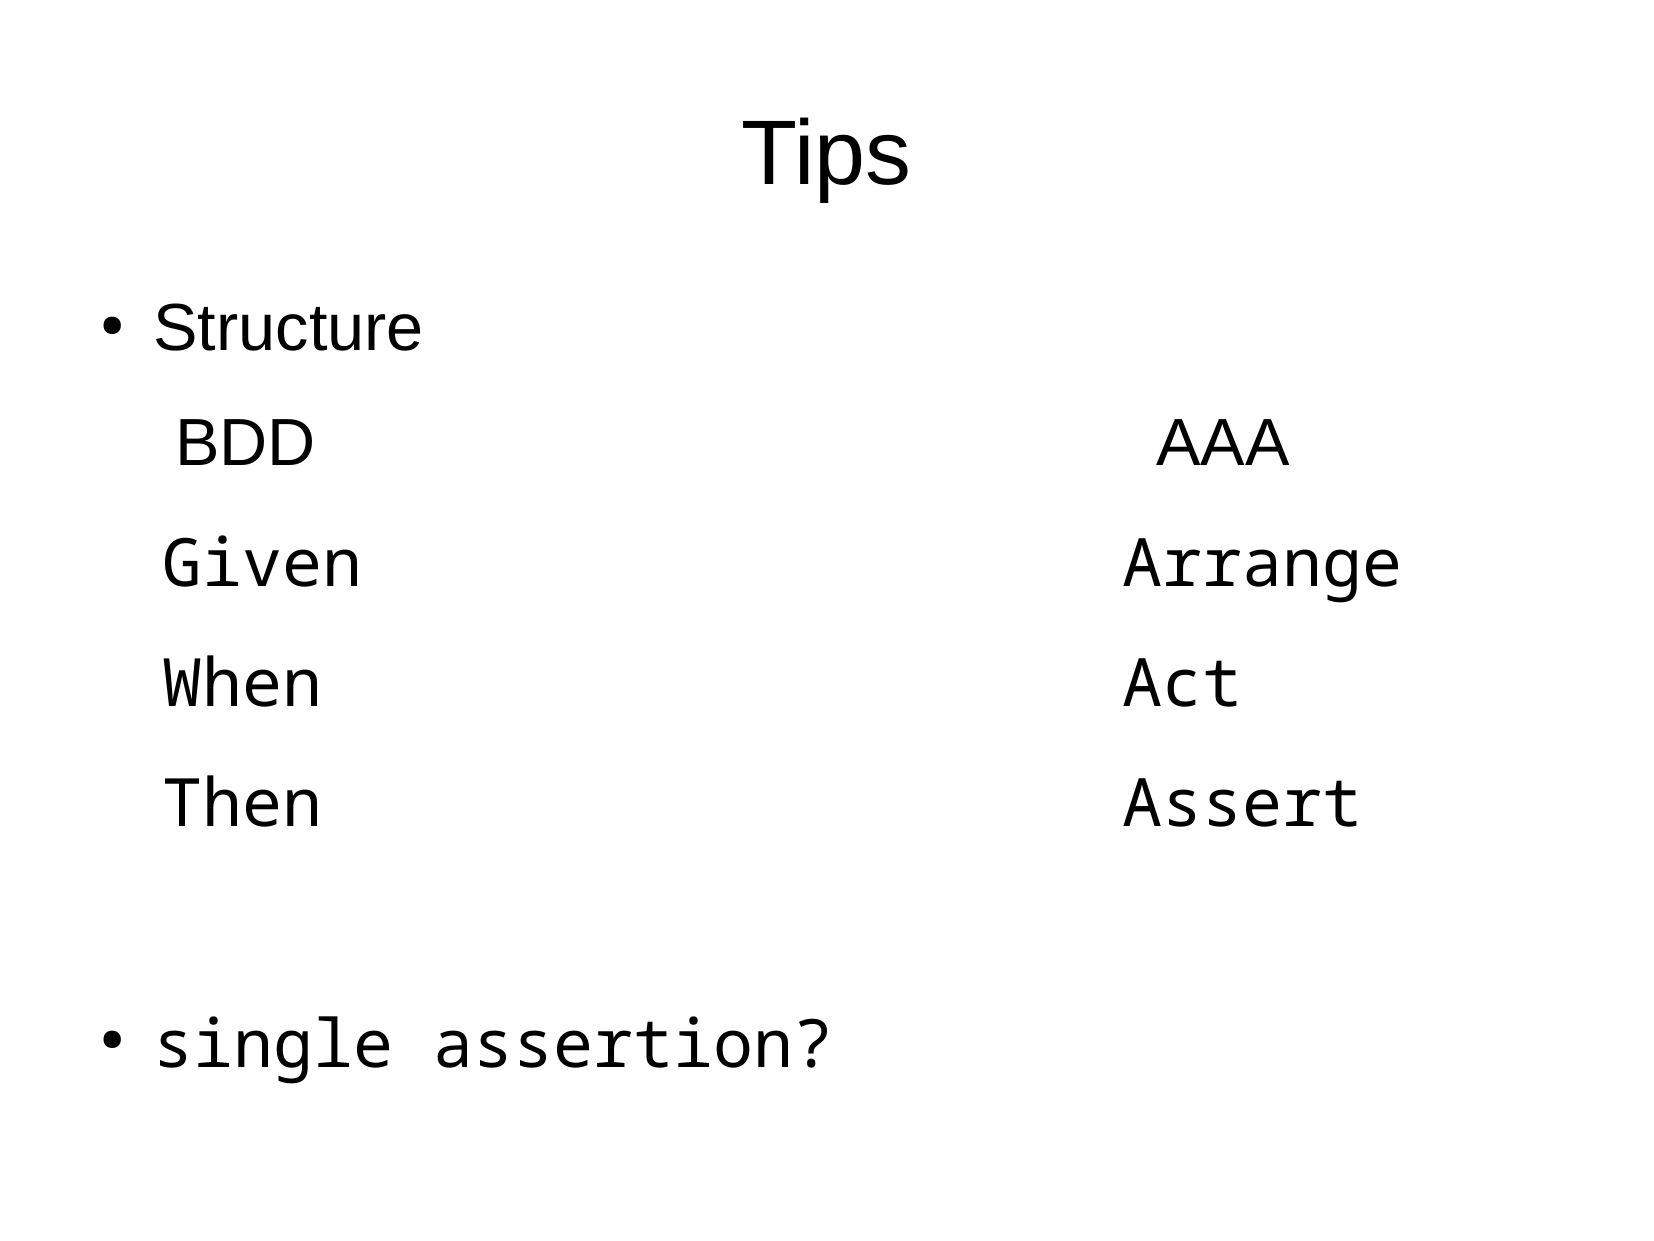

# Tips
Structure
 BDD AAA
 Given Arrange
 When Act
 Then Assert
single assertion?